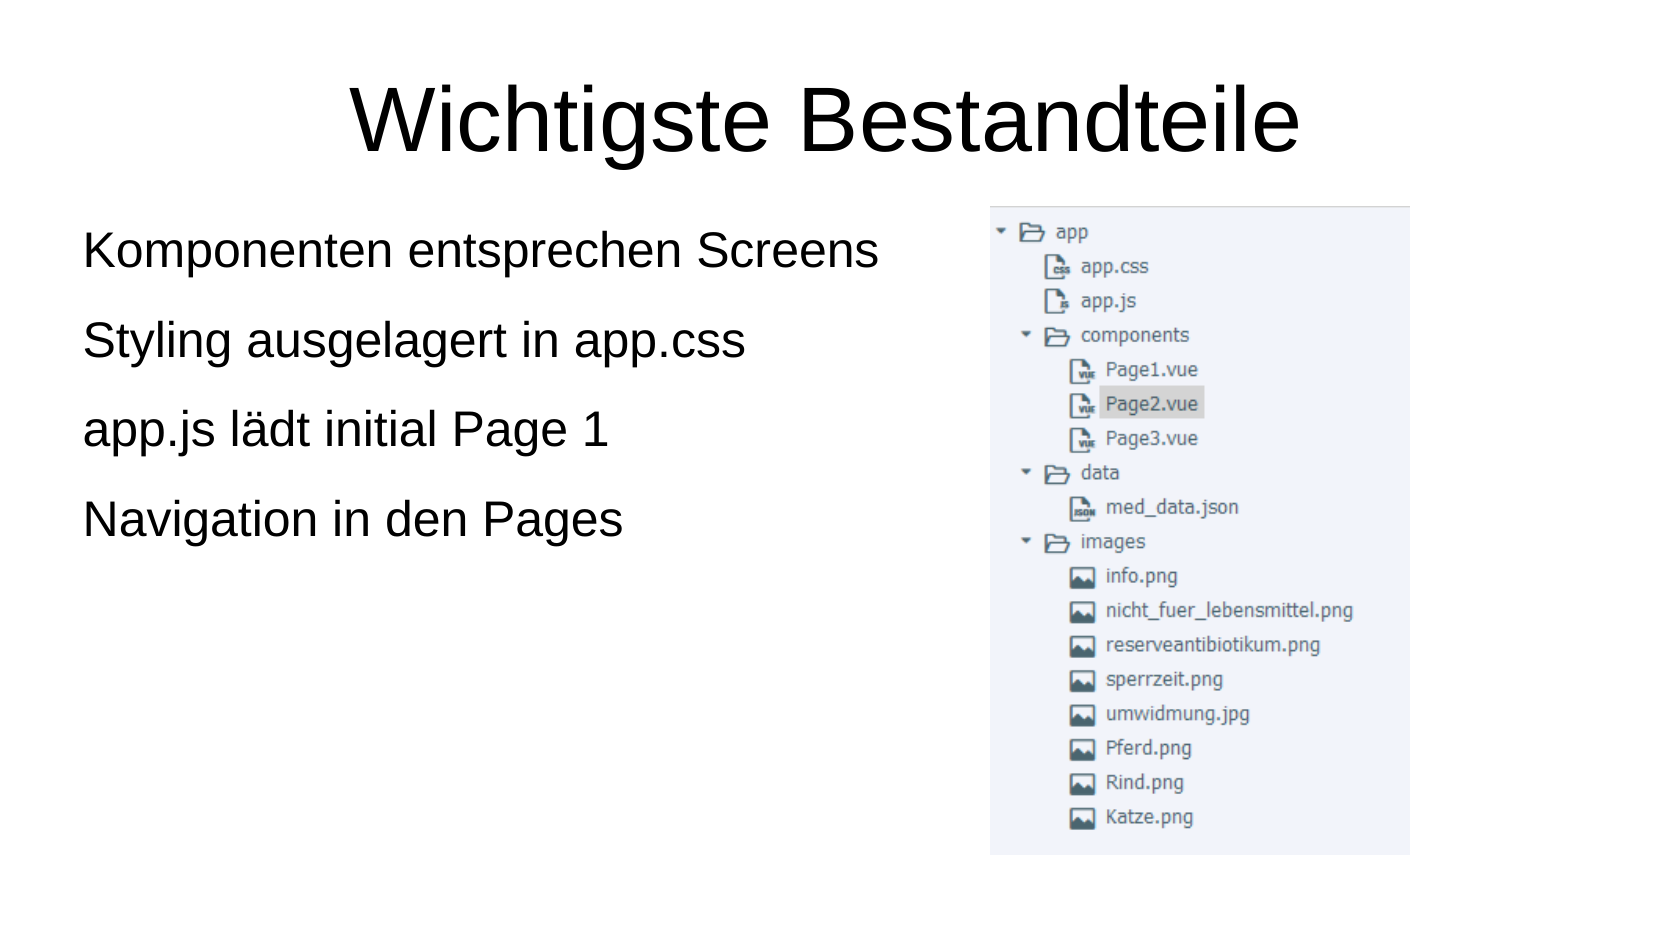

# Wichtigste Bestandteile
Komponenten entsprechen Screens
Styling ausgelagert in app.css
app.js lädt initial Page 1
Navigation in den Pages